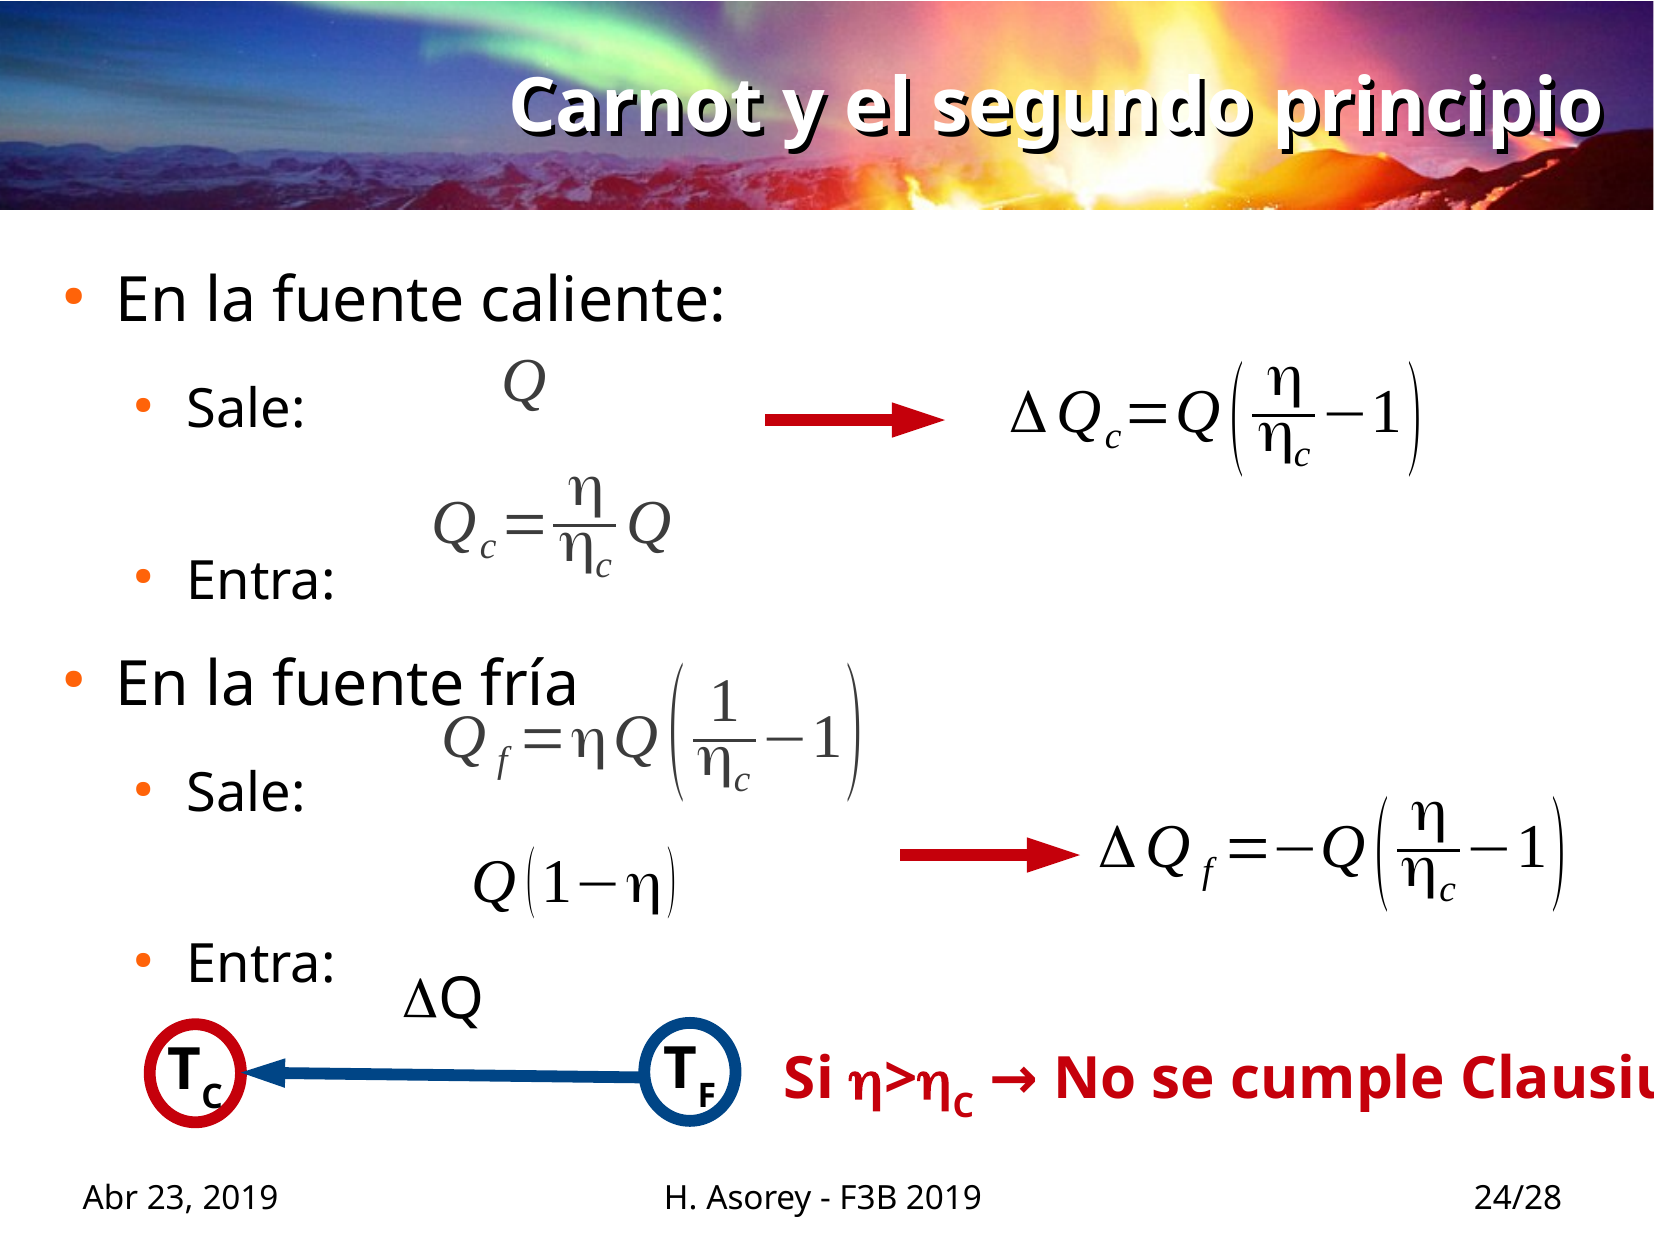

# Carnot y el segundo principio
En la fuente caliente:
Sale:
Entra:
En la fuente fría
Sale:
Entra:
TF
TC
DQ
Si h>hC → No se cumple Clausius
Abr 23, 2019
H. Asorey - F3B 2019
24